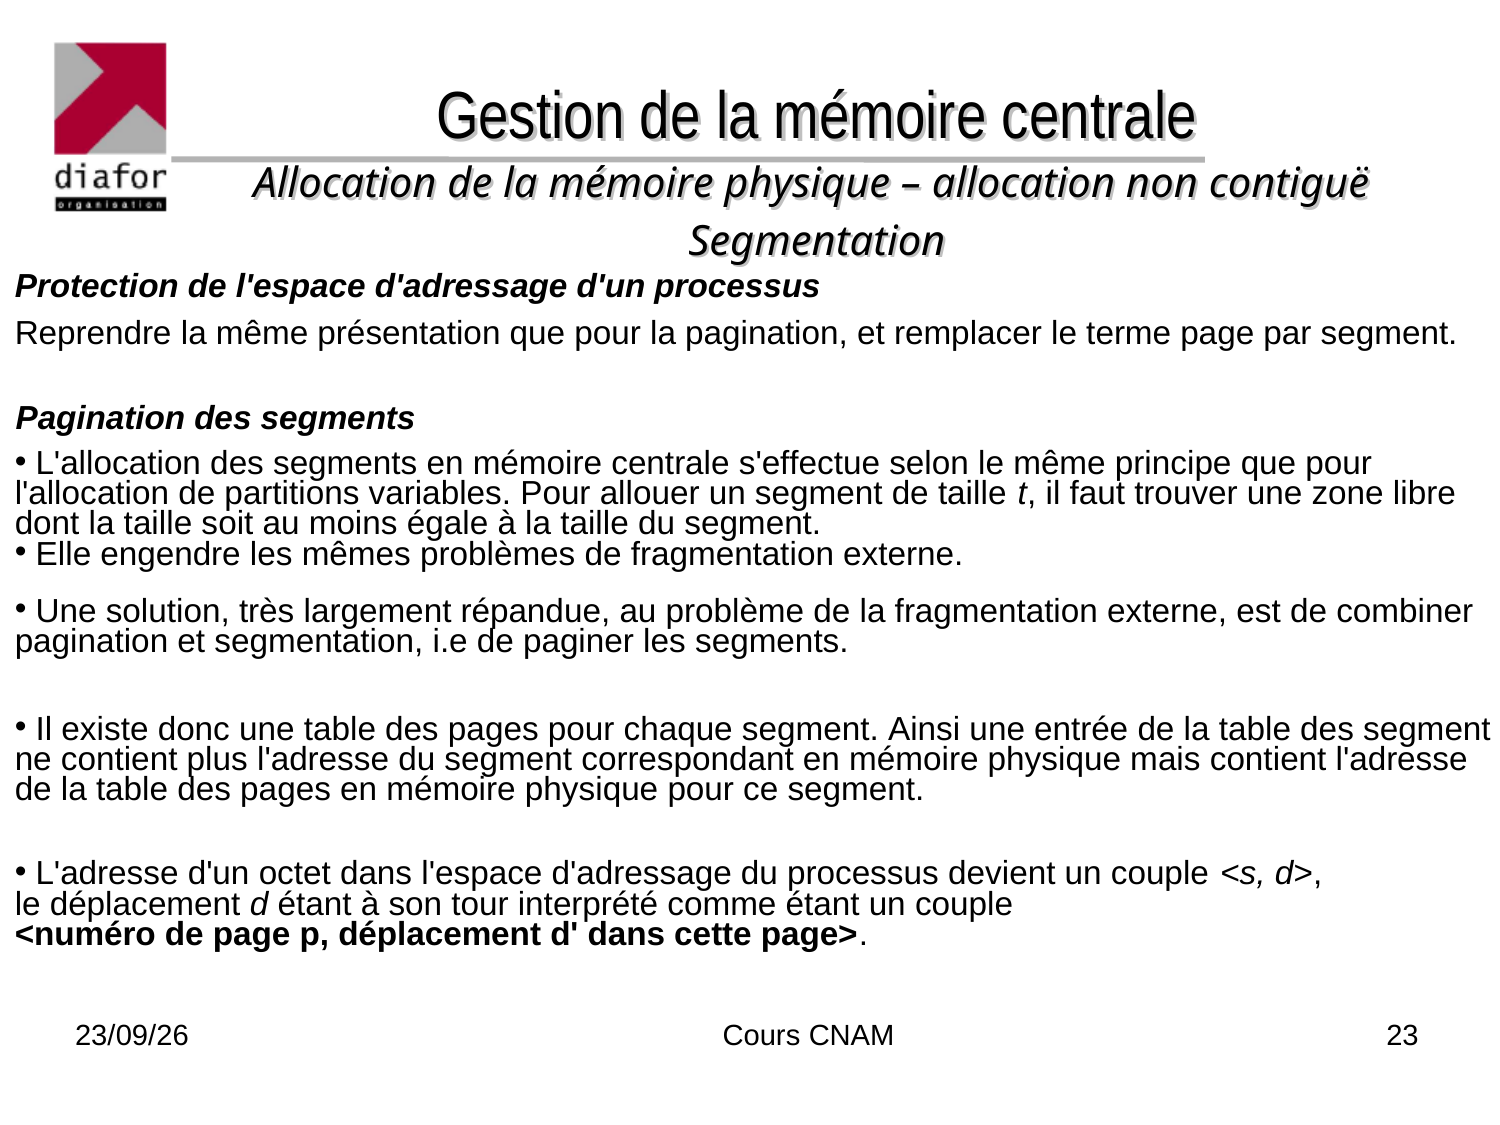

# Gestion de la mémoire centrale Allocation de la mémoire physique – allocation non contiguë Segmentation
Protection de l'espace d'adressage d'un processus
Reprendre la même présentation que pour la pagination, et remplacer le terme page par segment.
Pagination des segments
 L'allocation des segments en mémoire centrale s'effectue selon le même principe que pour
l'allocation de partitions variables. Pour allouer un segment de taille t, il faut trouver une zone libre
dont la taille soit au moins égale à la taille du segment.
 Elle engendre les mêmes problèmes de fragmentation externe.
 Une solution, très largement répandue, au problème de la fragmentation externe, est de combiner
pagination et segmentation, i.e de paginer les segments.
 Il existe donc une table des pages pour chaque segment. Ainsi une entrée de la table des segment
ne contient plus l'adresse du segment correspondant en mémoire physique mais contient l'adresse
de la table des pages en mémoire physique pour ce segment.
 L'adresse d'un octet dans l'espace d'adressage du processus devient un couple <s, d>,
le déplacement d étant à son tour interprété comme étant un couple
<numéro de page p, déplacement d' dans cette page>.
Cours CNAM
23